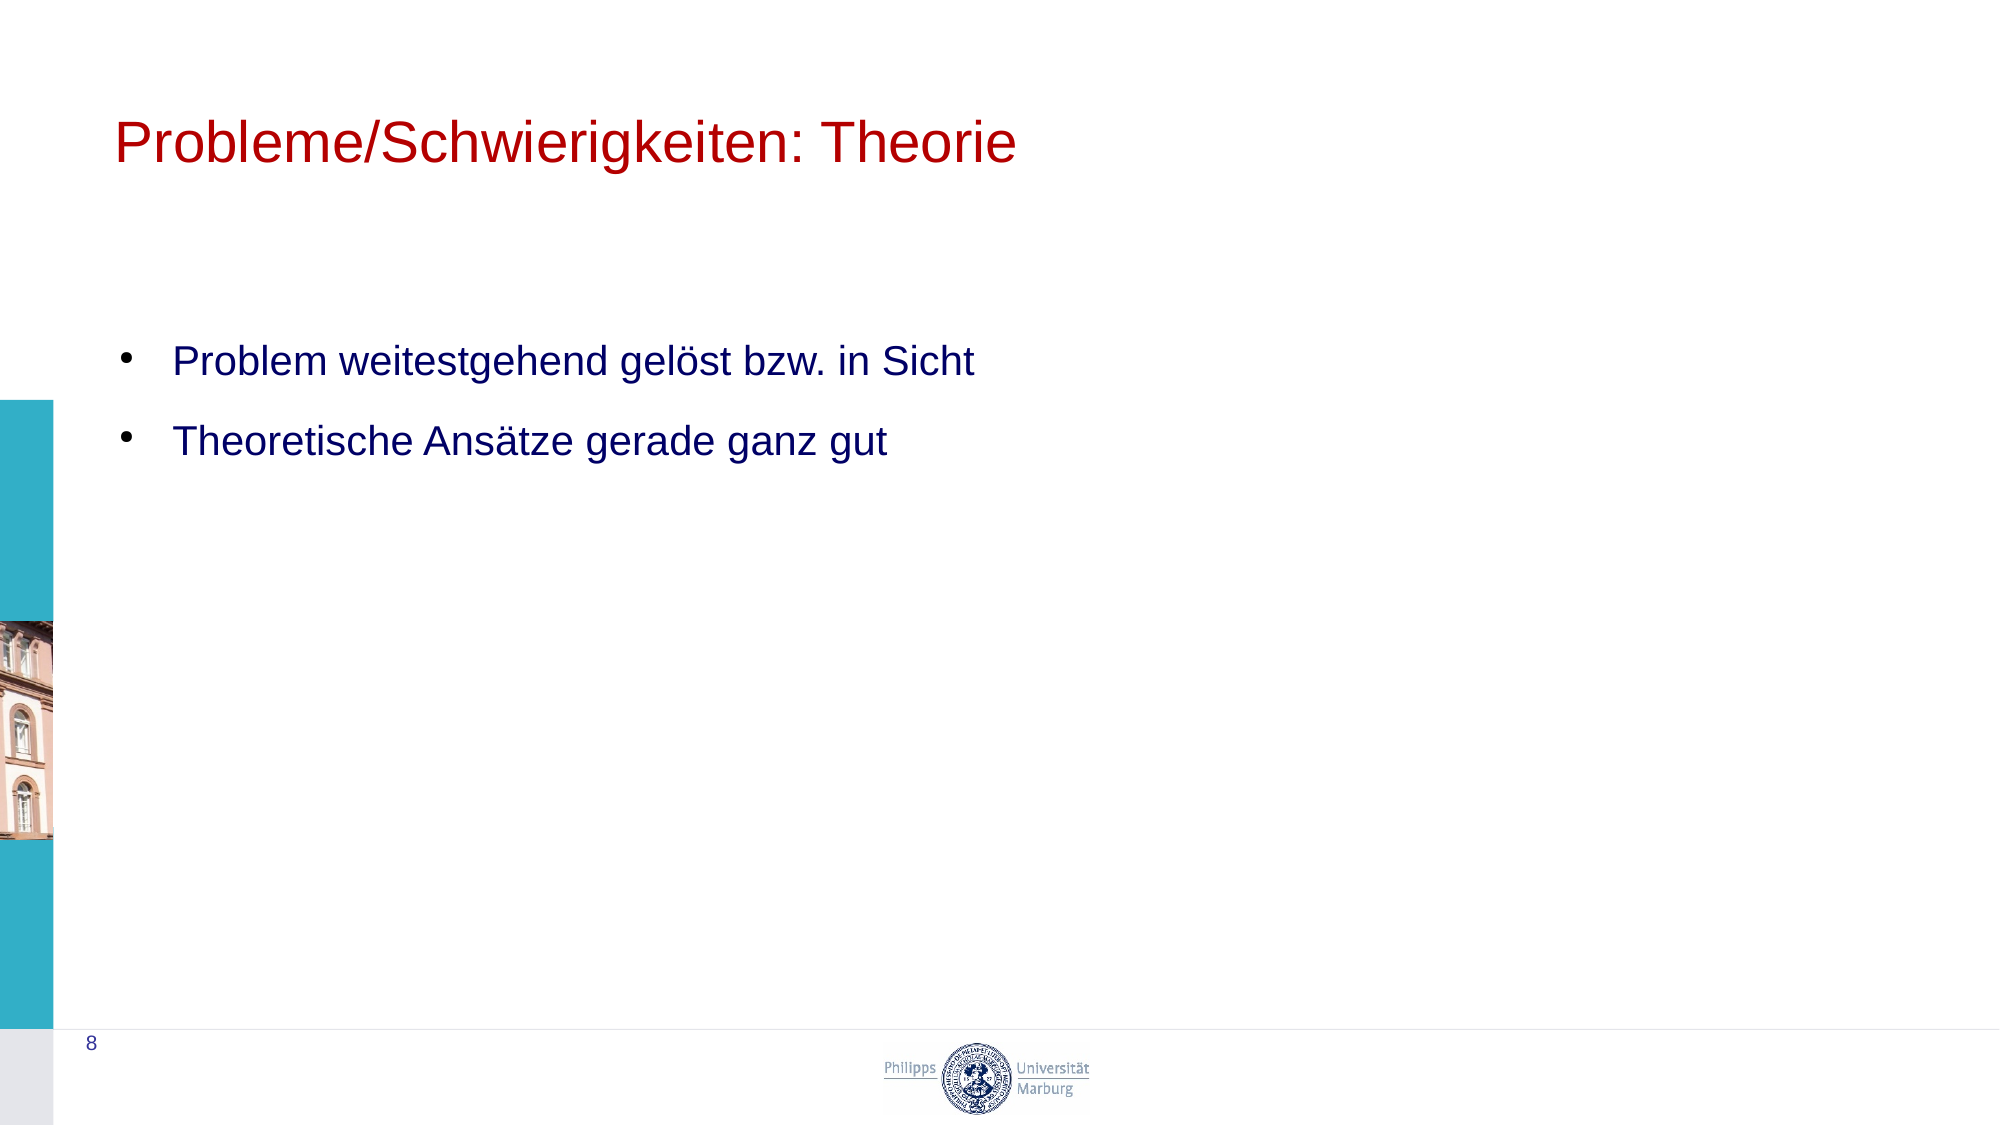

# Probleme/Schwierigkeiten: Theorie
Problem weitestgehend gelöst bzw. in Sicht
Theoretische Ansätze gerade ganz gut